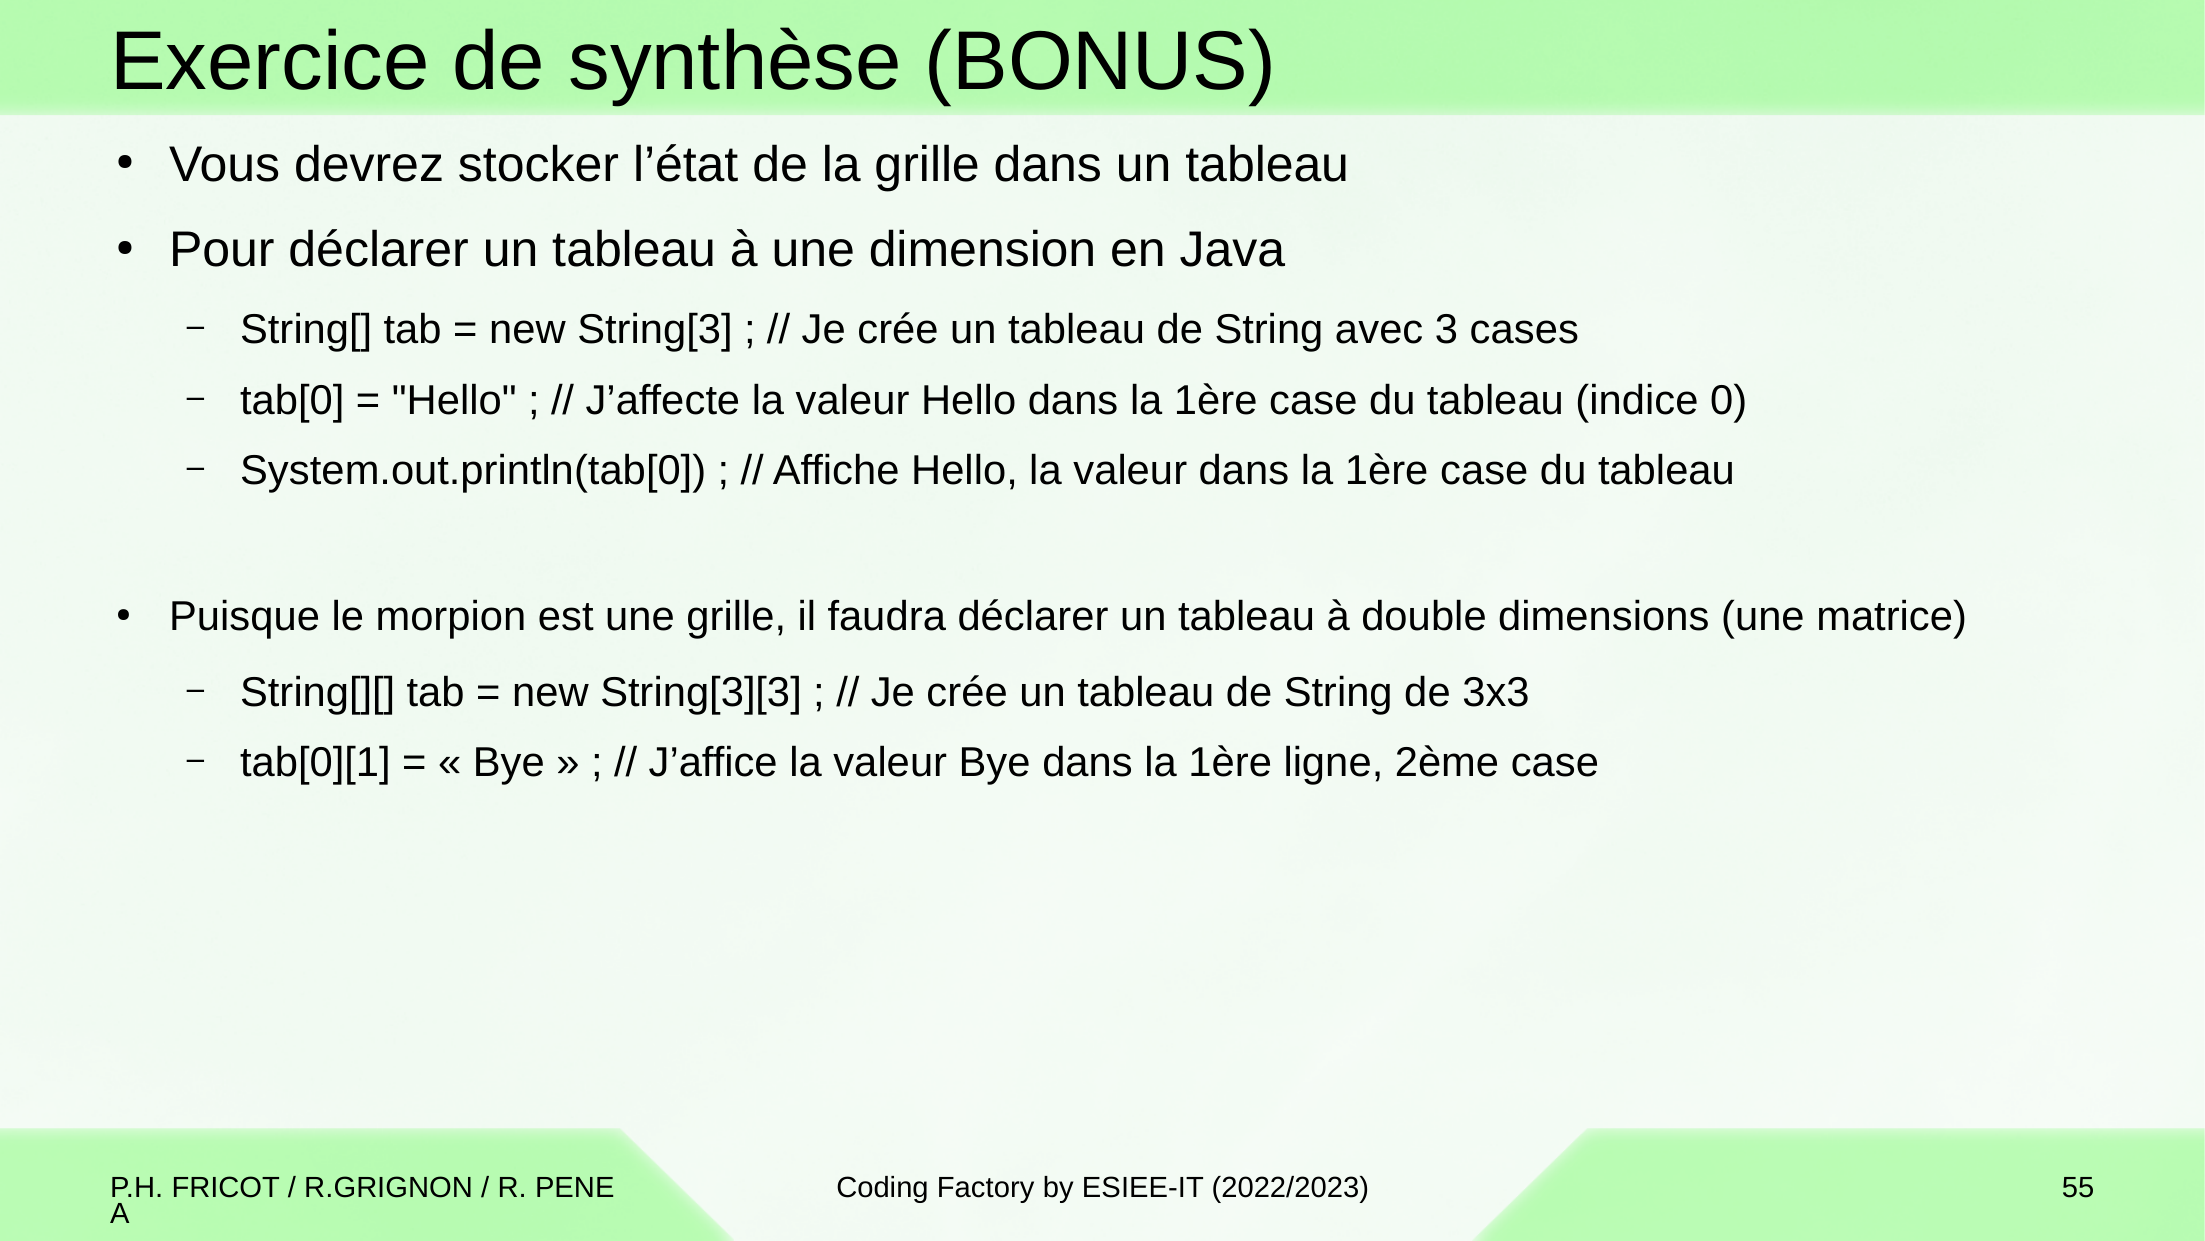

Exercice de synthèse (BONUS)
# Vous devrez stocker l’état de la grille dans un tableau
Pour déclarer un tableau à une dimension en Java
String[] tab = new String[3] ; // Je crée un tableau de String avec 3 cases
tab[0] = "Hello" ; // J’affecte la valeur Hello dans la 1ère case du tableau (indice 0)
System.out.println(tab[0]) ; // Affiche Hello, la valeur dans la 1ère case du tableau
Puisque le morpion est une grille, il faudra déclarer un tableau à double dimensions (une matrice)
String[][] tab = new String[3][3] ; // Je crée un tableau de String de 3x3
tab[0][1] = « Bye » ; // J’affice la valeur Bye dans la 1ère ligne, 2ème case
P.H. FRICOT / R.GRIGNON / R. PENEA
Coding Factory by ESIEE-IT (2022/2023)
55